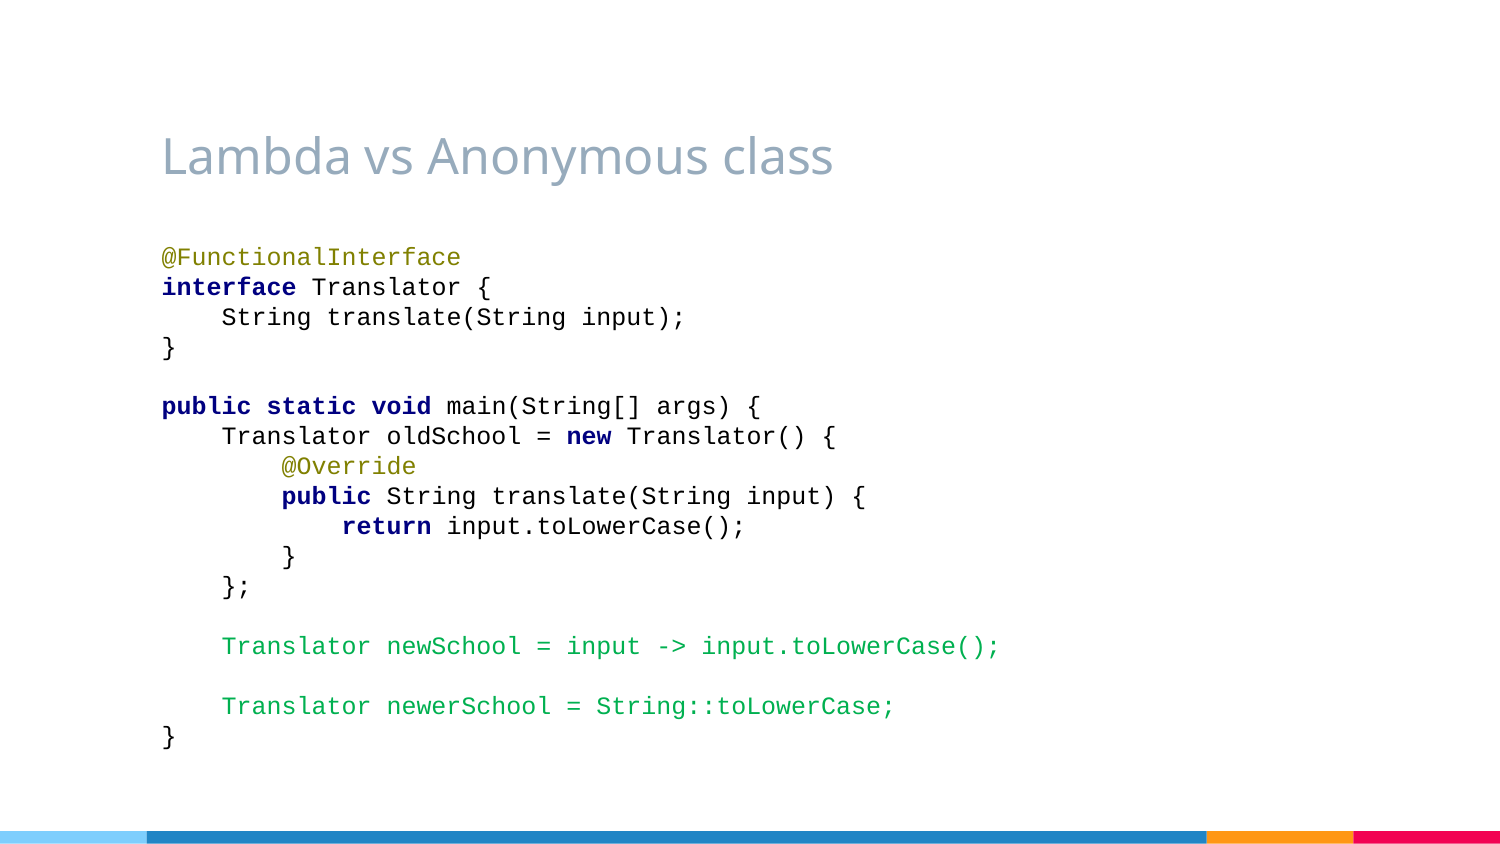

# Lambda vs Anonymous class
@FunctionalInterface
interface Translator {
 String translate(String input);
}
public static void main(String[] args) {
 Translator oldSchool = new Translator() {
 @Override
 public String translate(String input) {
 return input.toLowerCase();
 }
 };
 Translator newSchool = input -> input.toLowerCase();
 Translator newerSchool = String::toLowerCase;
}